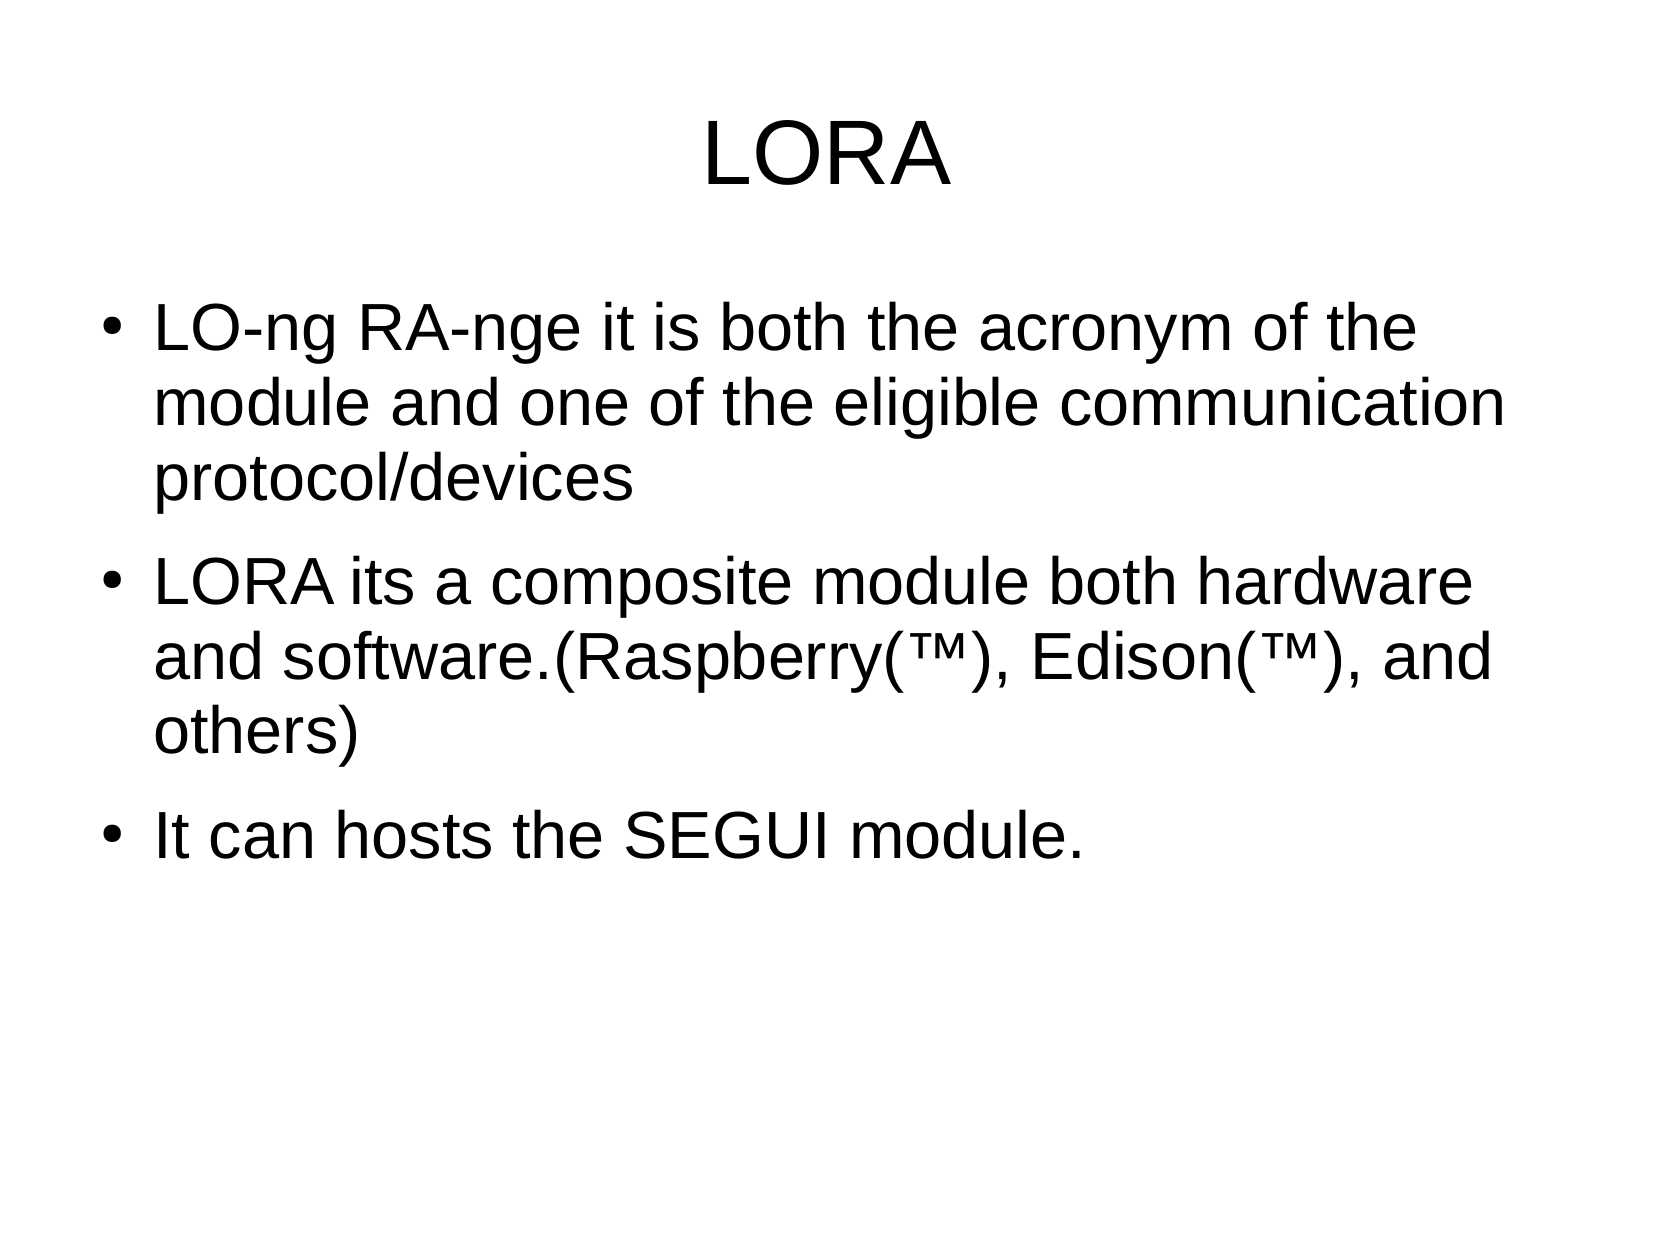

# LORA
LO-ng RA-nge it is both the acronym of the module and one of the eligible communication protocol/devices
LORA its a composite module both hardware and software.(Raspberry(™), Edison(™), and others)
It can hosts the SEGUI module.